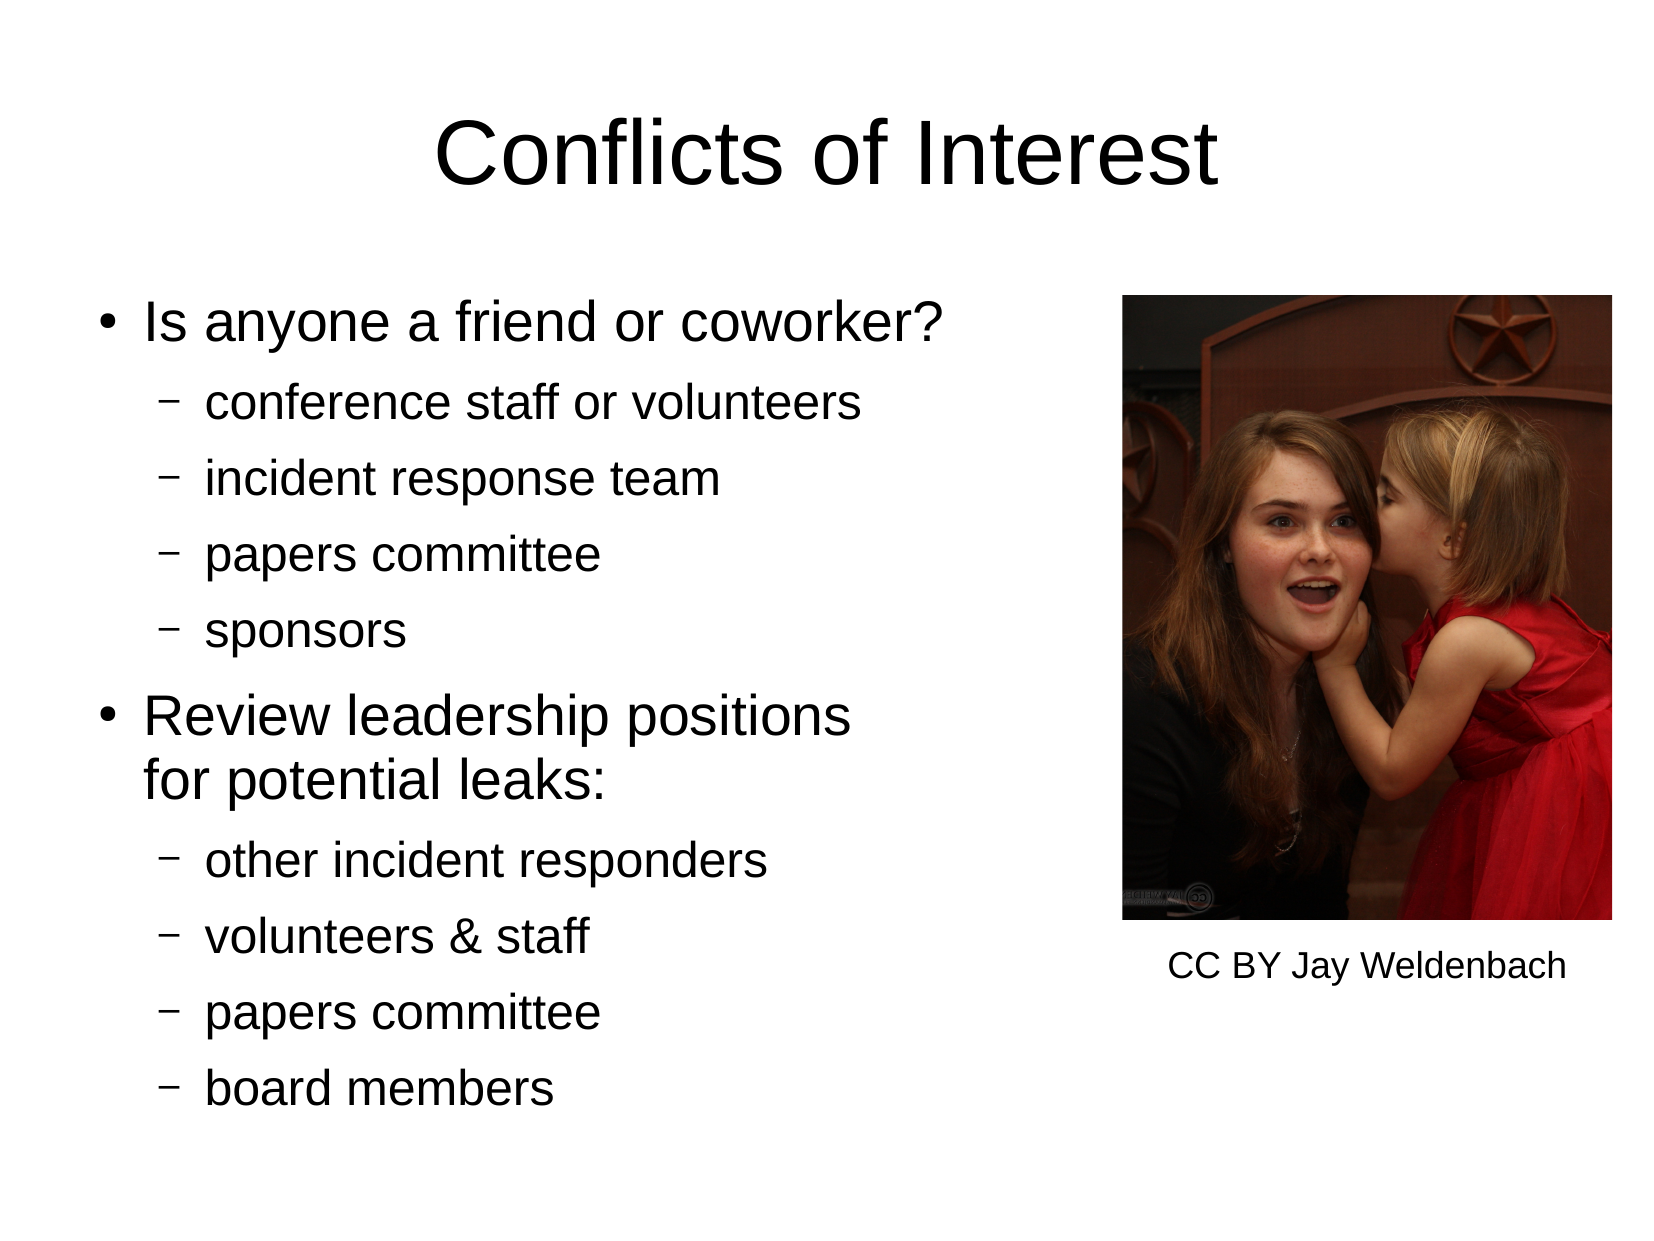

# Conflicts of Interest
Is anyone a friend or coworker?
conference staff or volunteers
incident response team
papers committee
sponsors
Review leadership positions
for potential leaks:
other incident responders
volunteers & staff
papers committee
board members
CC BY Jay Weldenbach